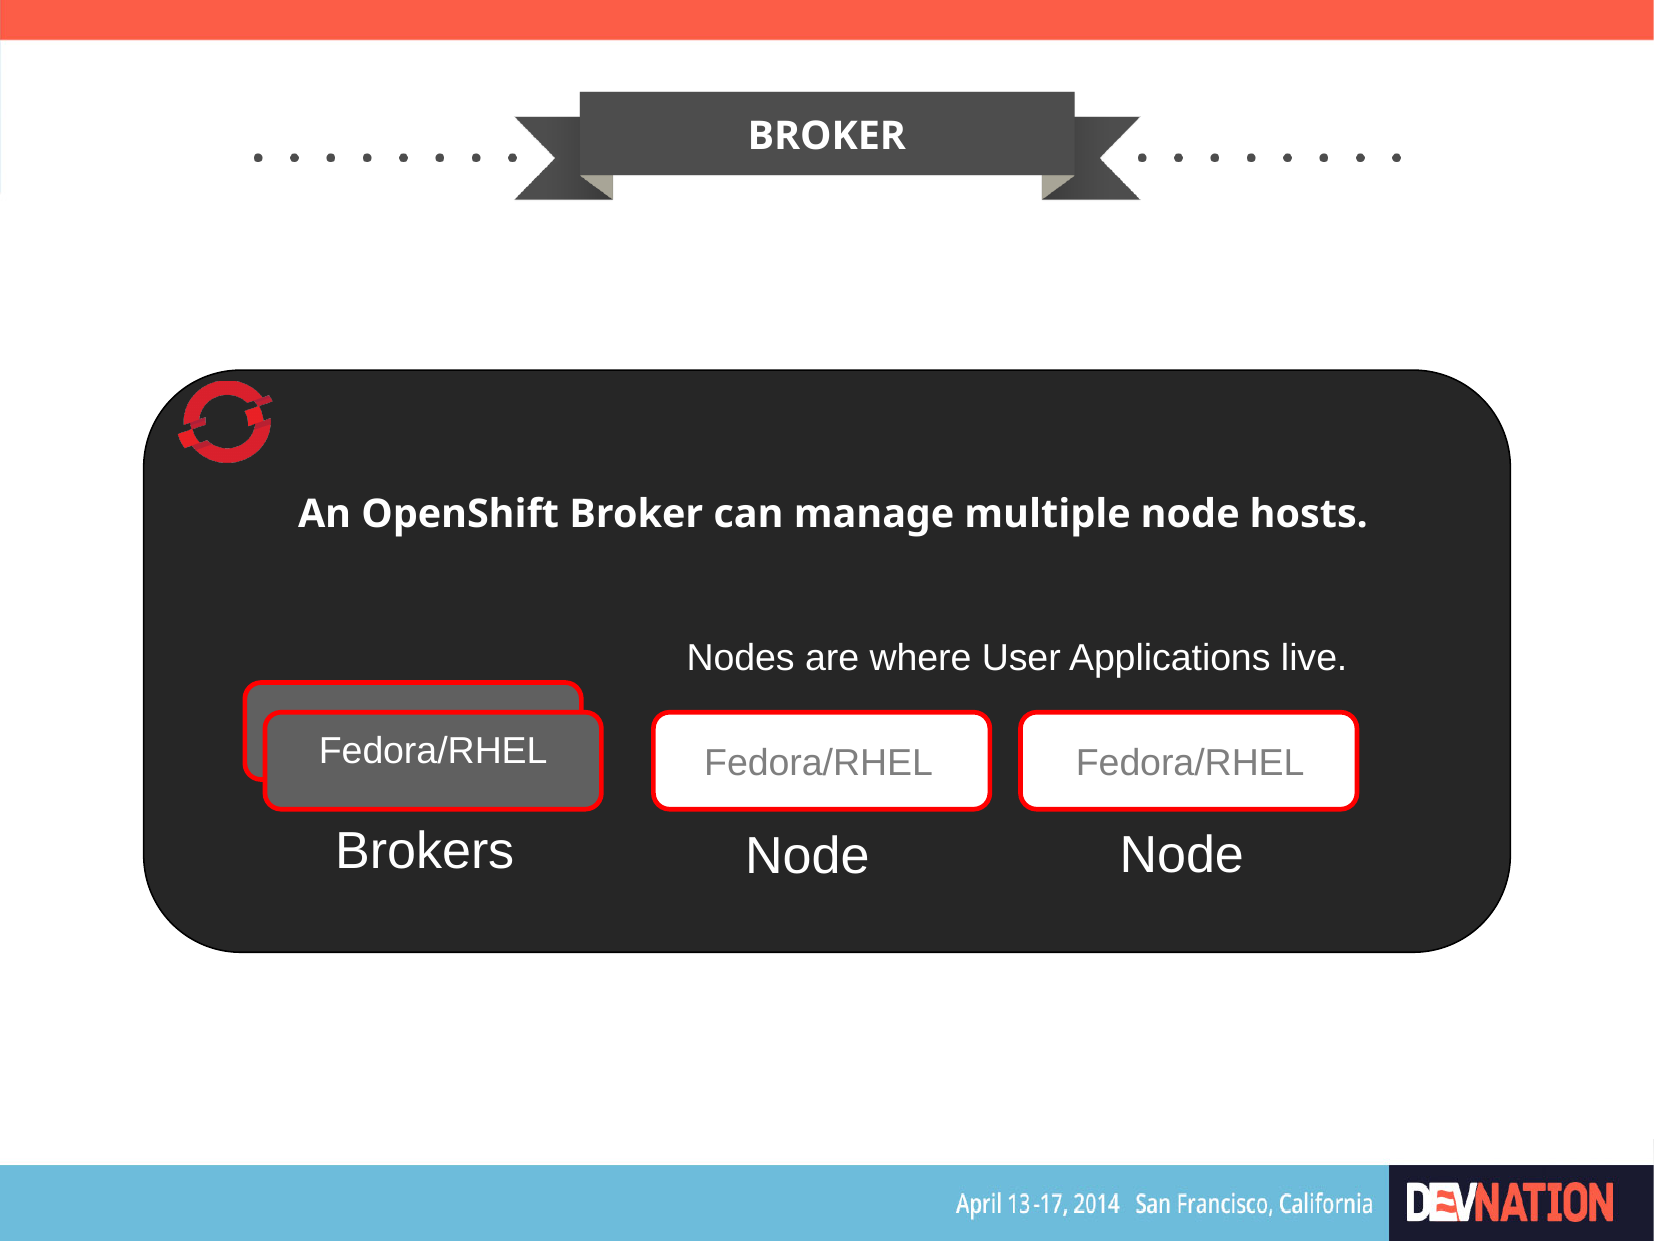

BROKER
An OpenShift Broker can manage multiple node hosts.
Nodes are where User Applications live.
Fedora/RHEL
Fedora/RHEL
Fedora/RHEL
Brokers
Node
Node